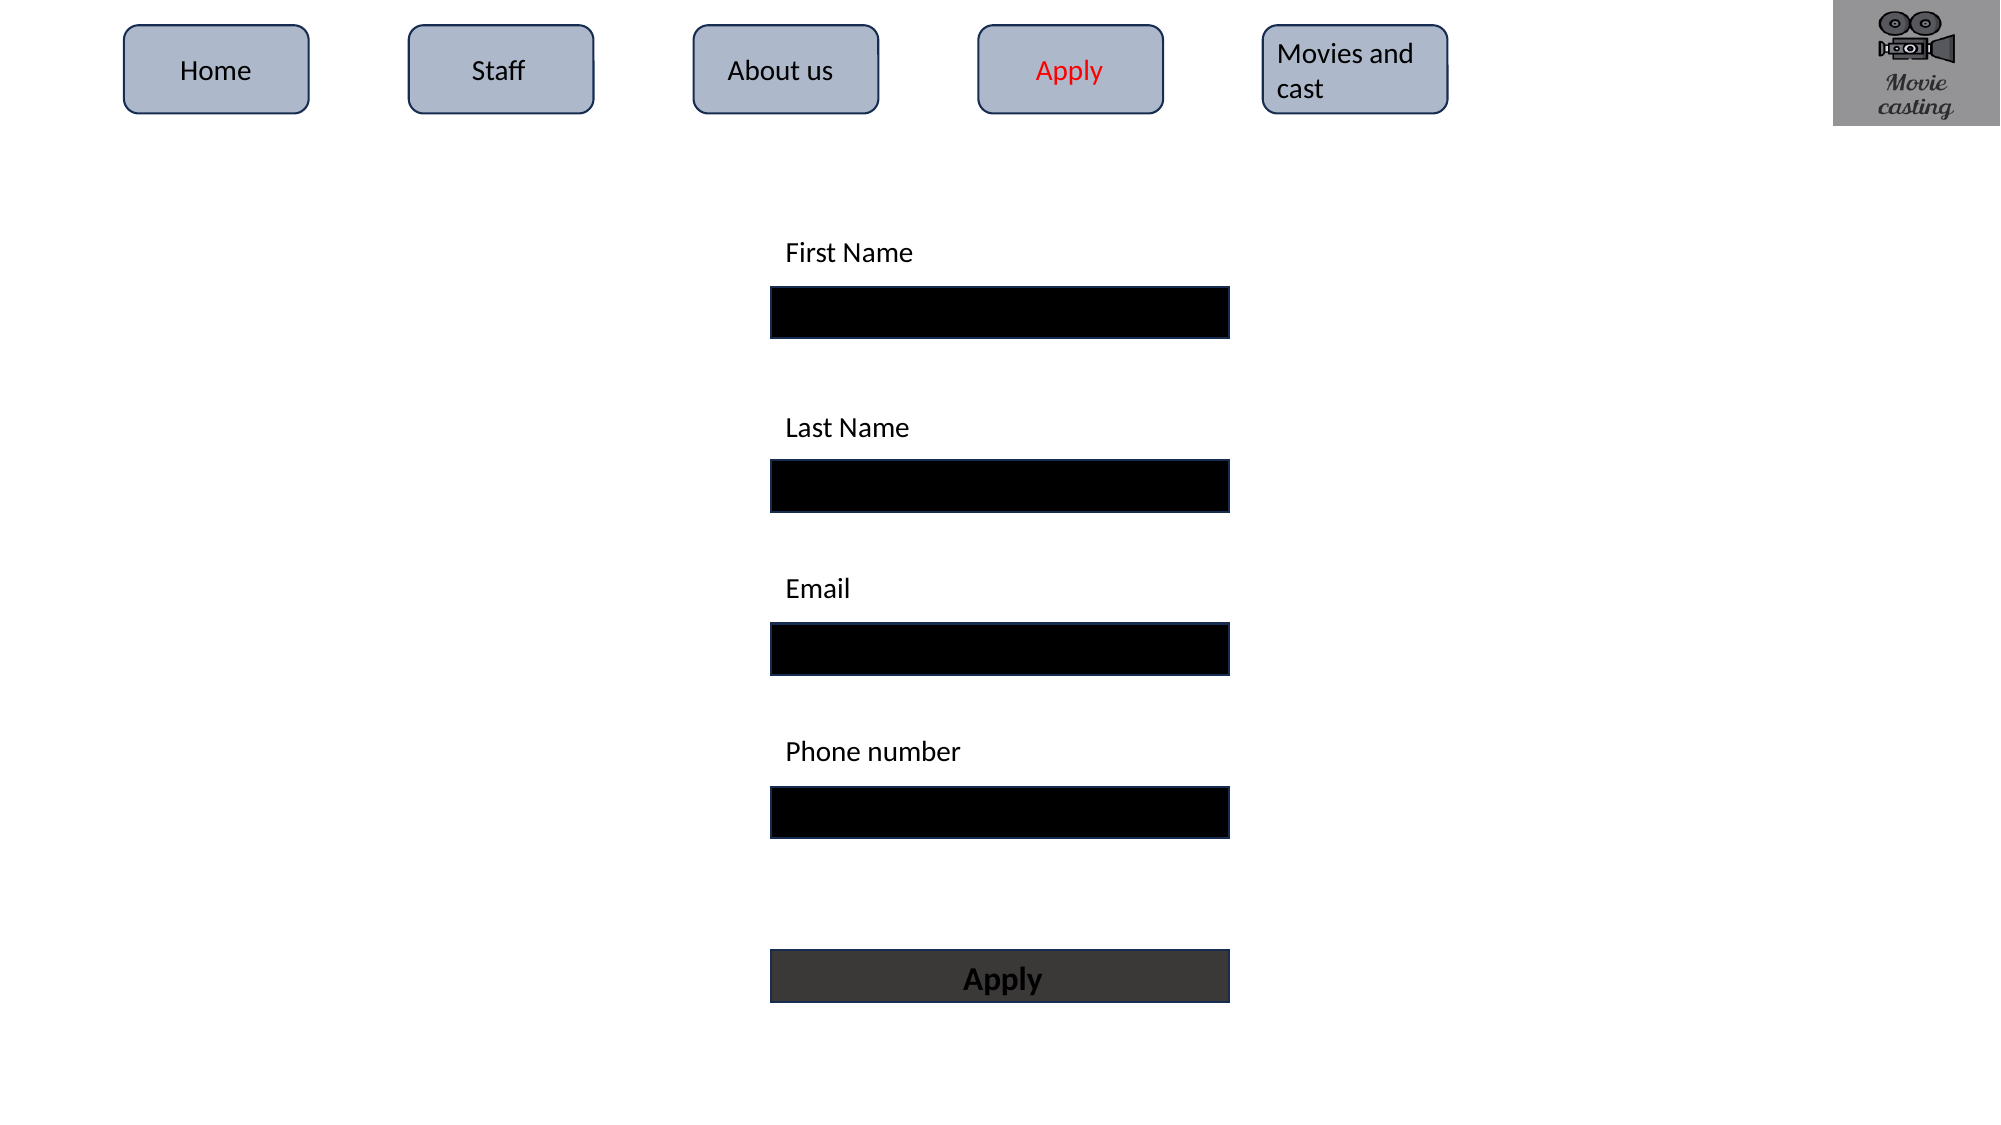

Movies and cast
Home
Staff
About us
Apply
First Name
Last Name
Email
Phone number
Apply